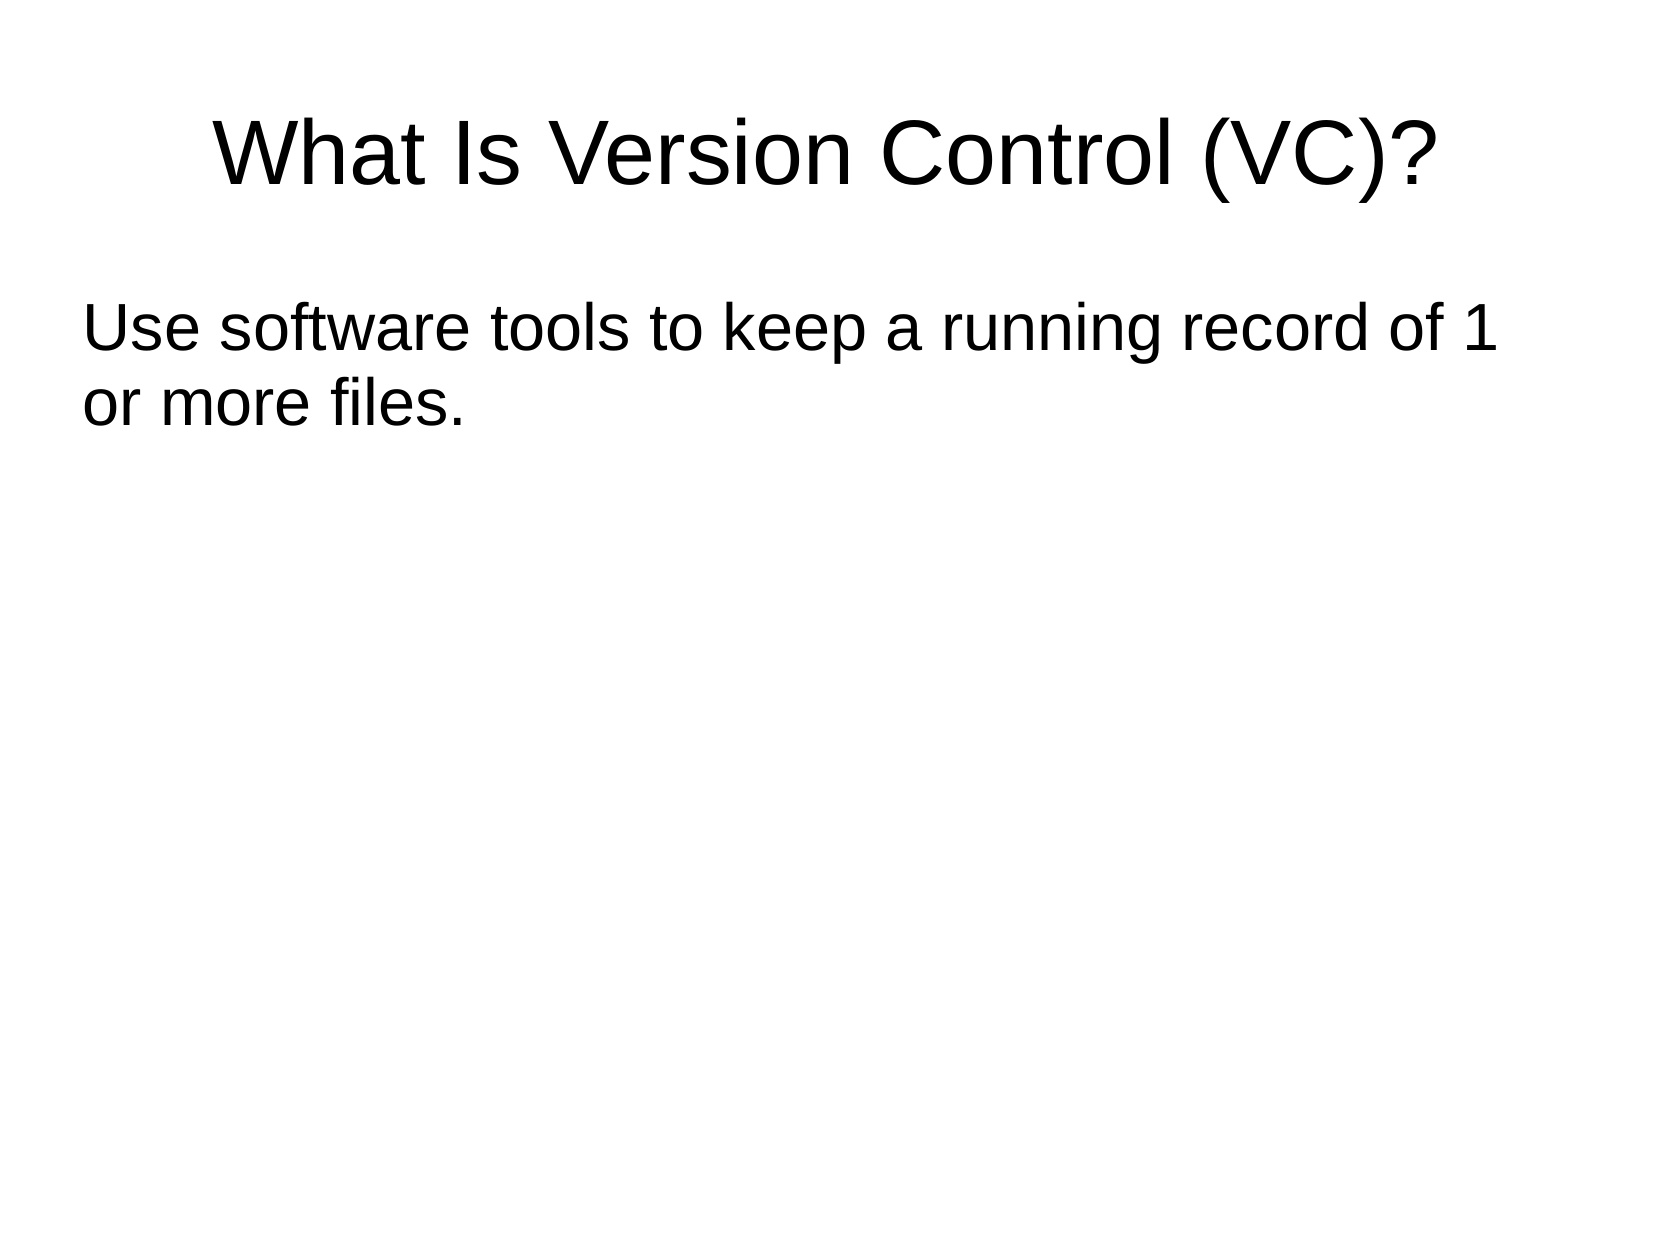

# What Is Version Control (VC)?
Use software tools to keep a running record of 1 or more files.